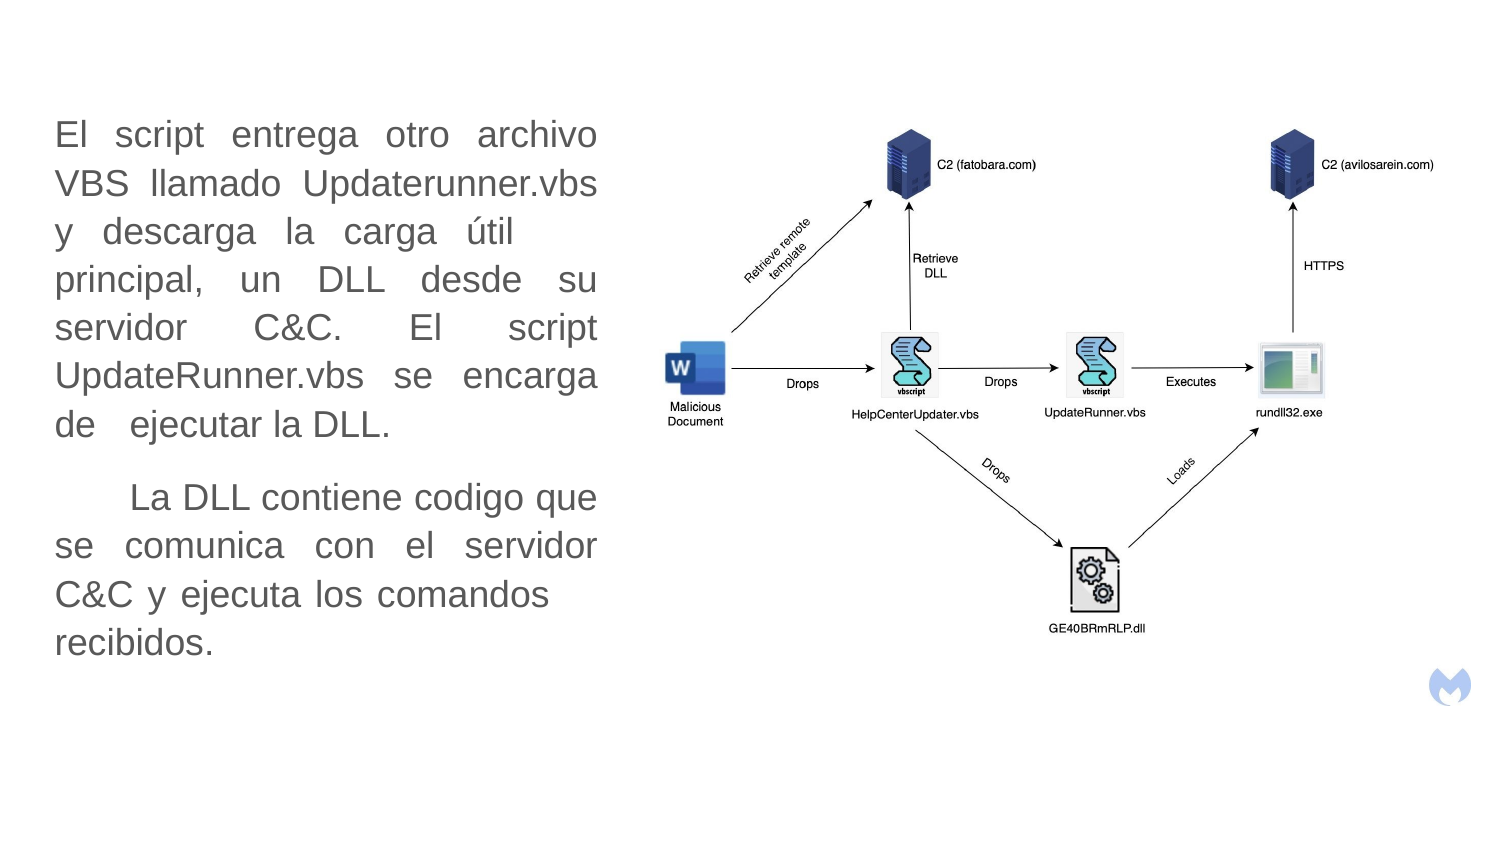

# El script entrega otro archivo VBS llamado Updaterunner.vbs y descarga la carga útil 	principal, un DLL desde su servidor C&C. El script UpdateRunner.vbs se encarga de 	ejecutar la DLL.
	La DLL contiene codigo que se comunica con el servidor C&C y ejecuta los comandos 	recibidos.